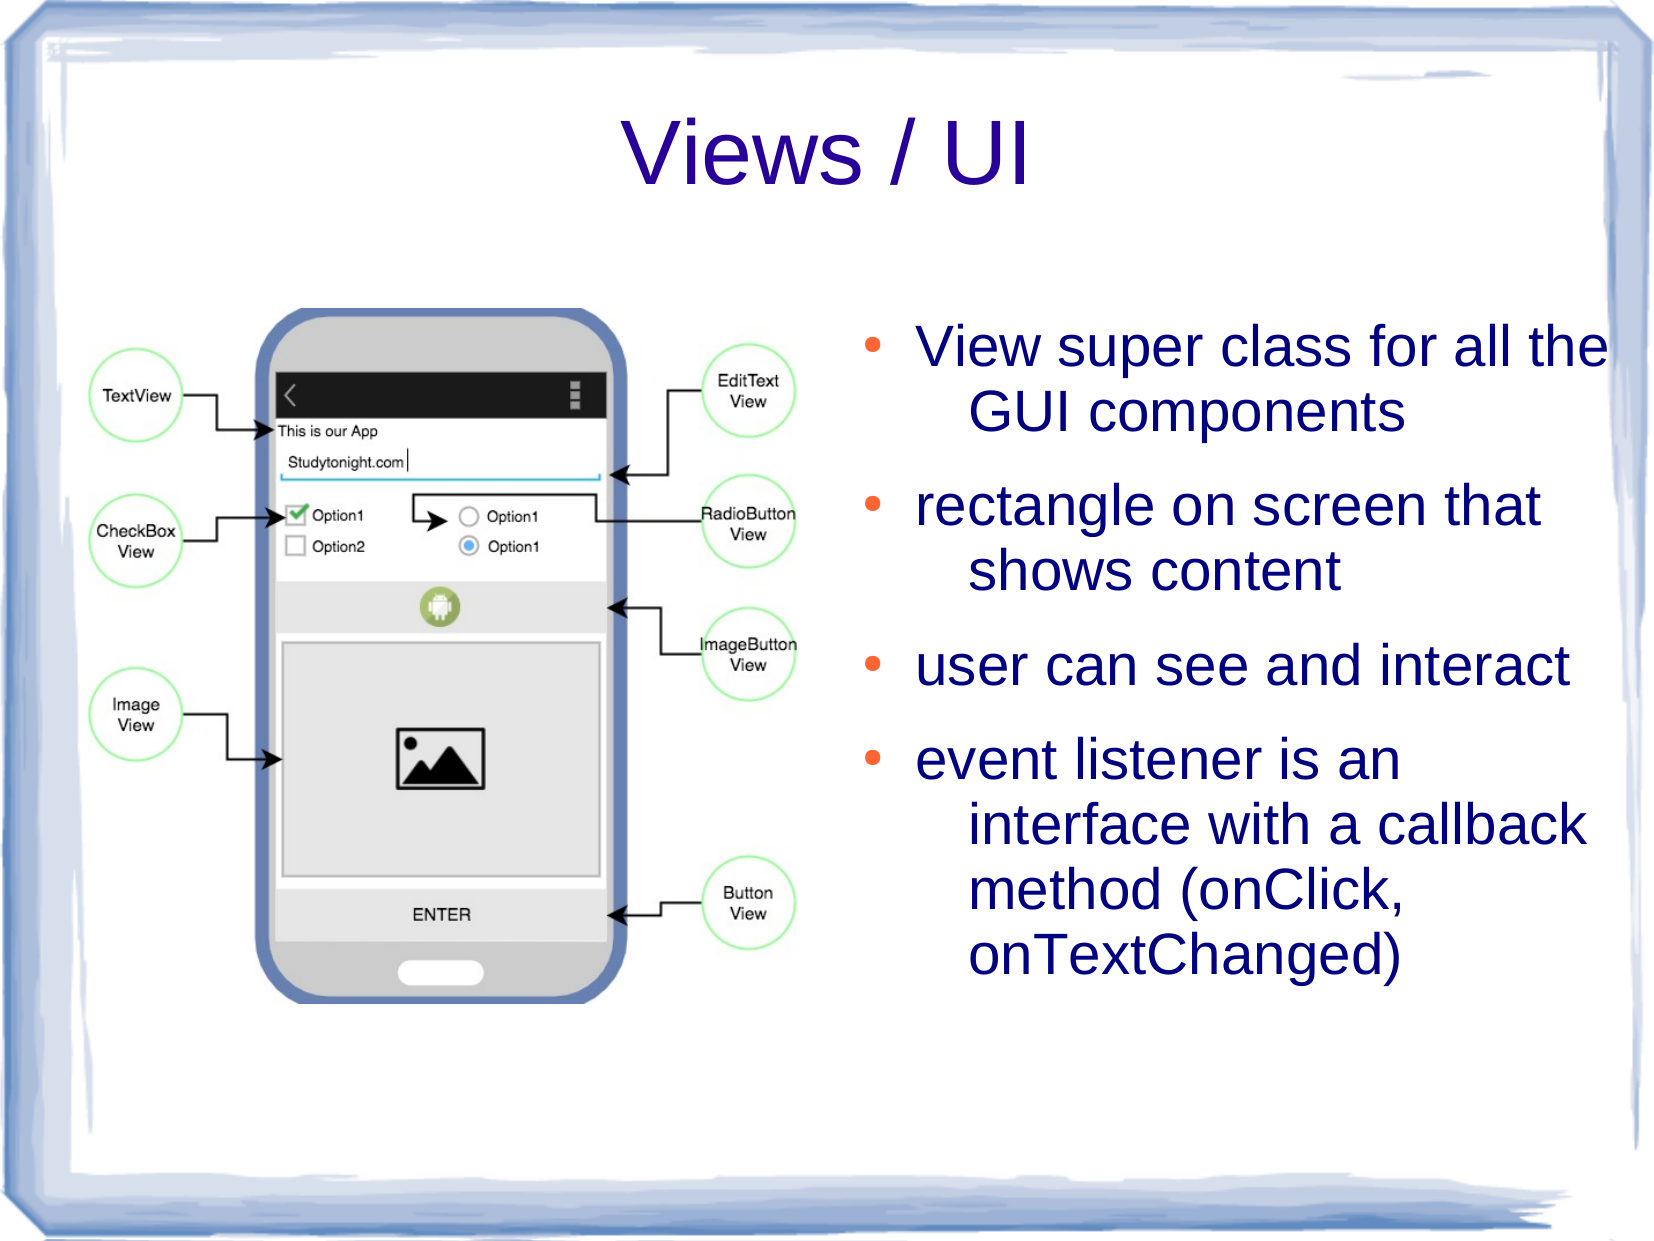

# Views / UI
View super class for all the GUI components
rectangle on screen that shows content
user can see and interact
event listener is an interface with a callback method (onClick, onTextChanged)